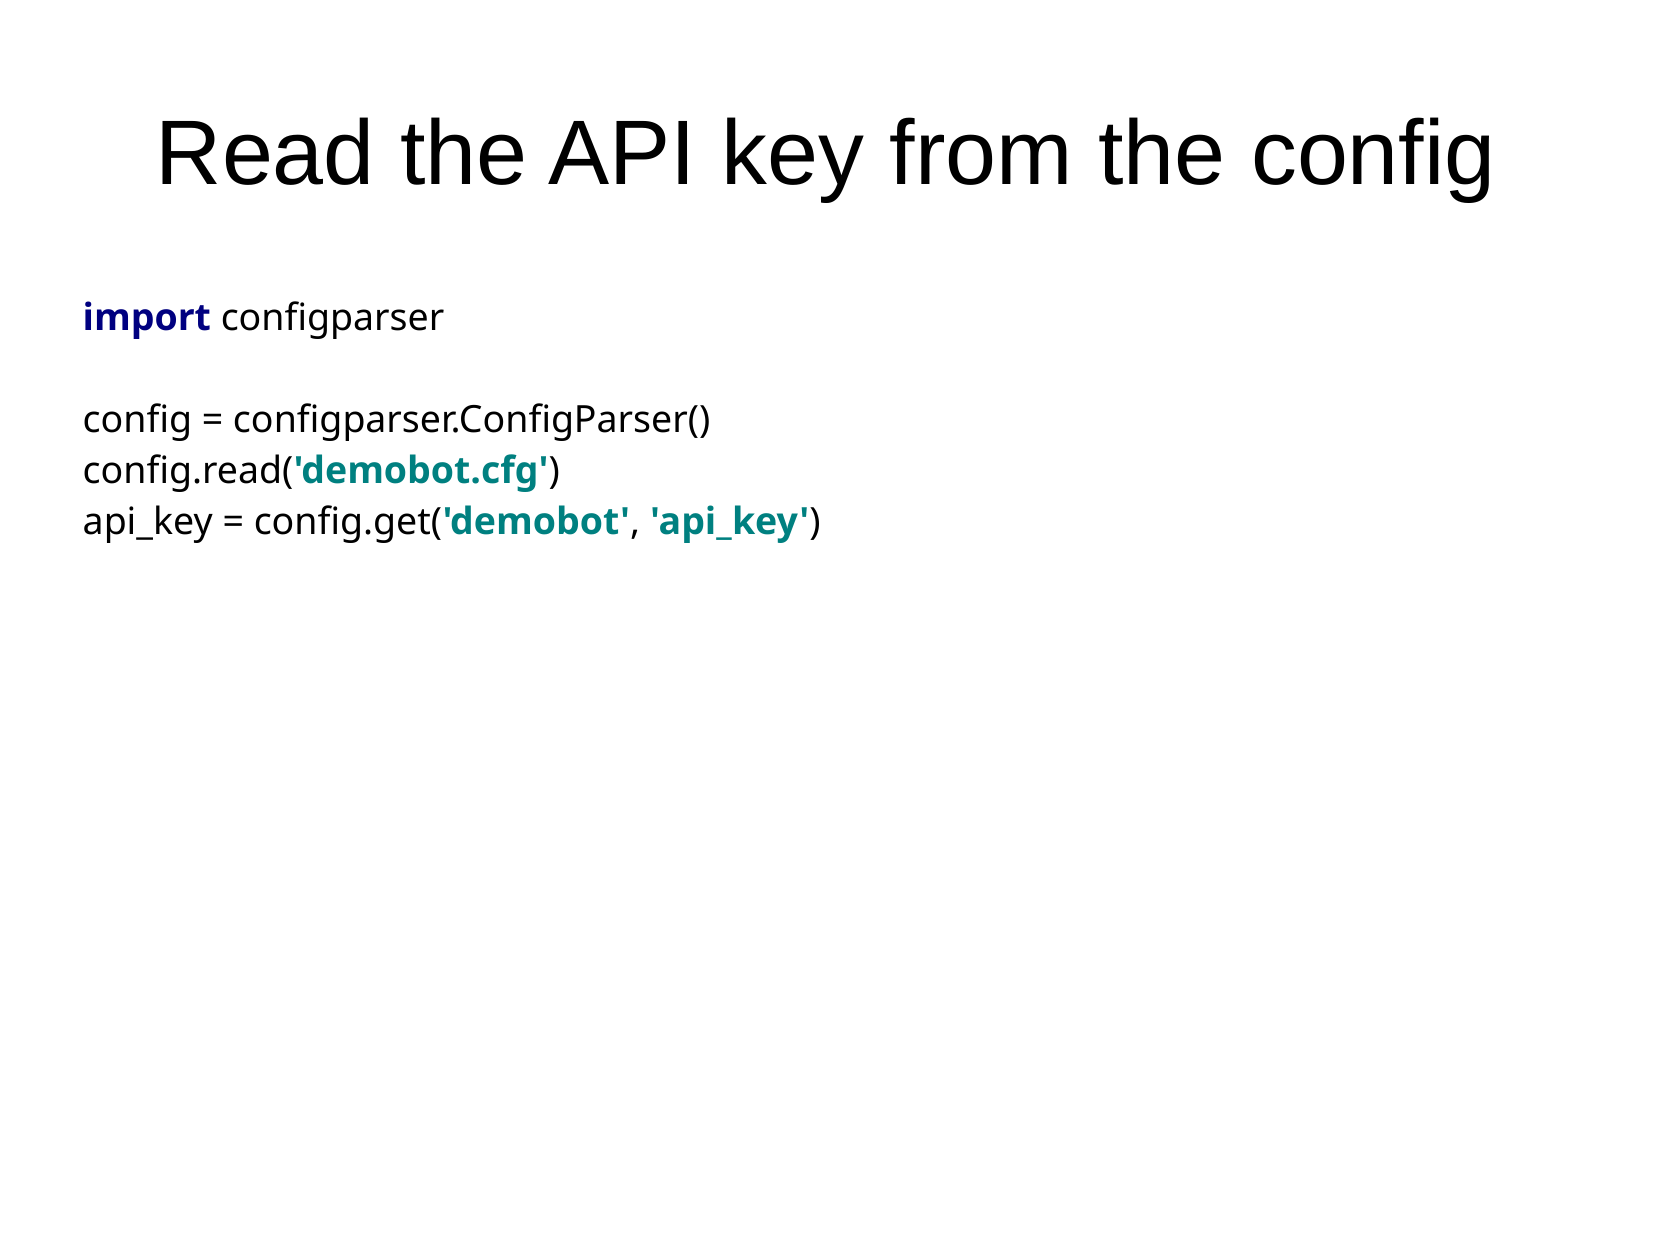

# Read the API key from the config
import configparser
config = configparser.ConfigParser()
config.read('demobot.cfg')
api_key = config.get('demobot', 'api_key')